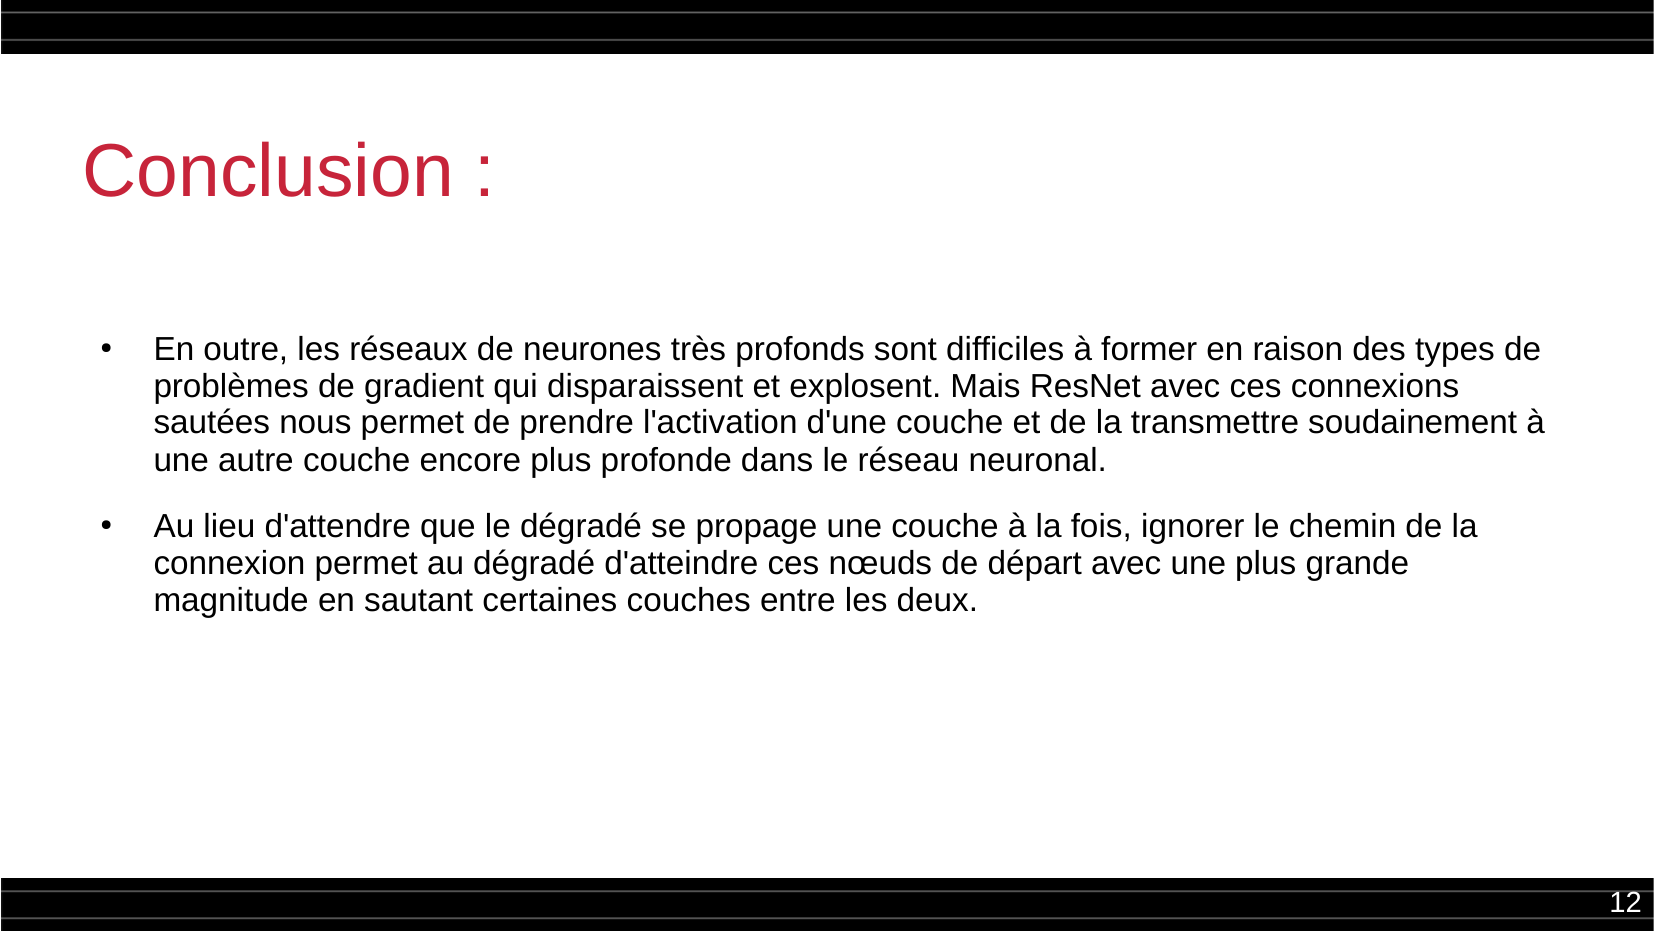

# Conclusion :
En outre, les réseaux de neurones très profonds sont difficiles à former en raison des types de problèmes de gradient qui disparaissent et explosent. Mais ResNet avec ces connexions sautées nous permet de prendre l'activation d'une couche et de la transmettre soudainement à une autre couche encore plus profonde dans le réseau neuronal.
Au lieu d'attendre que le dégradé se propage une couche à la fois, ignorer le chemin de la connexion permet au dégradé d'atteindre ces nœuds de départ avec une plus grande magnitude en sautant certaines couches entre les deux.